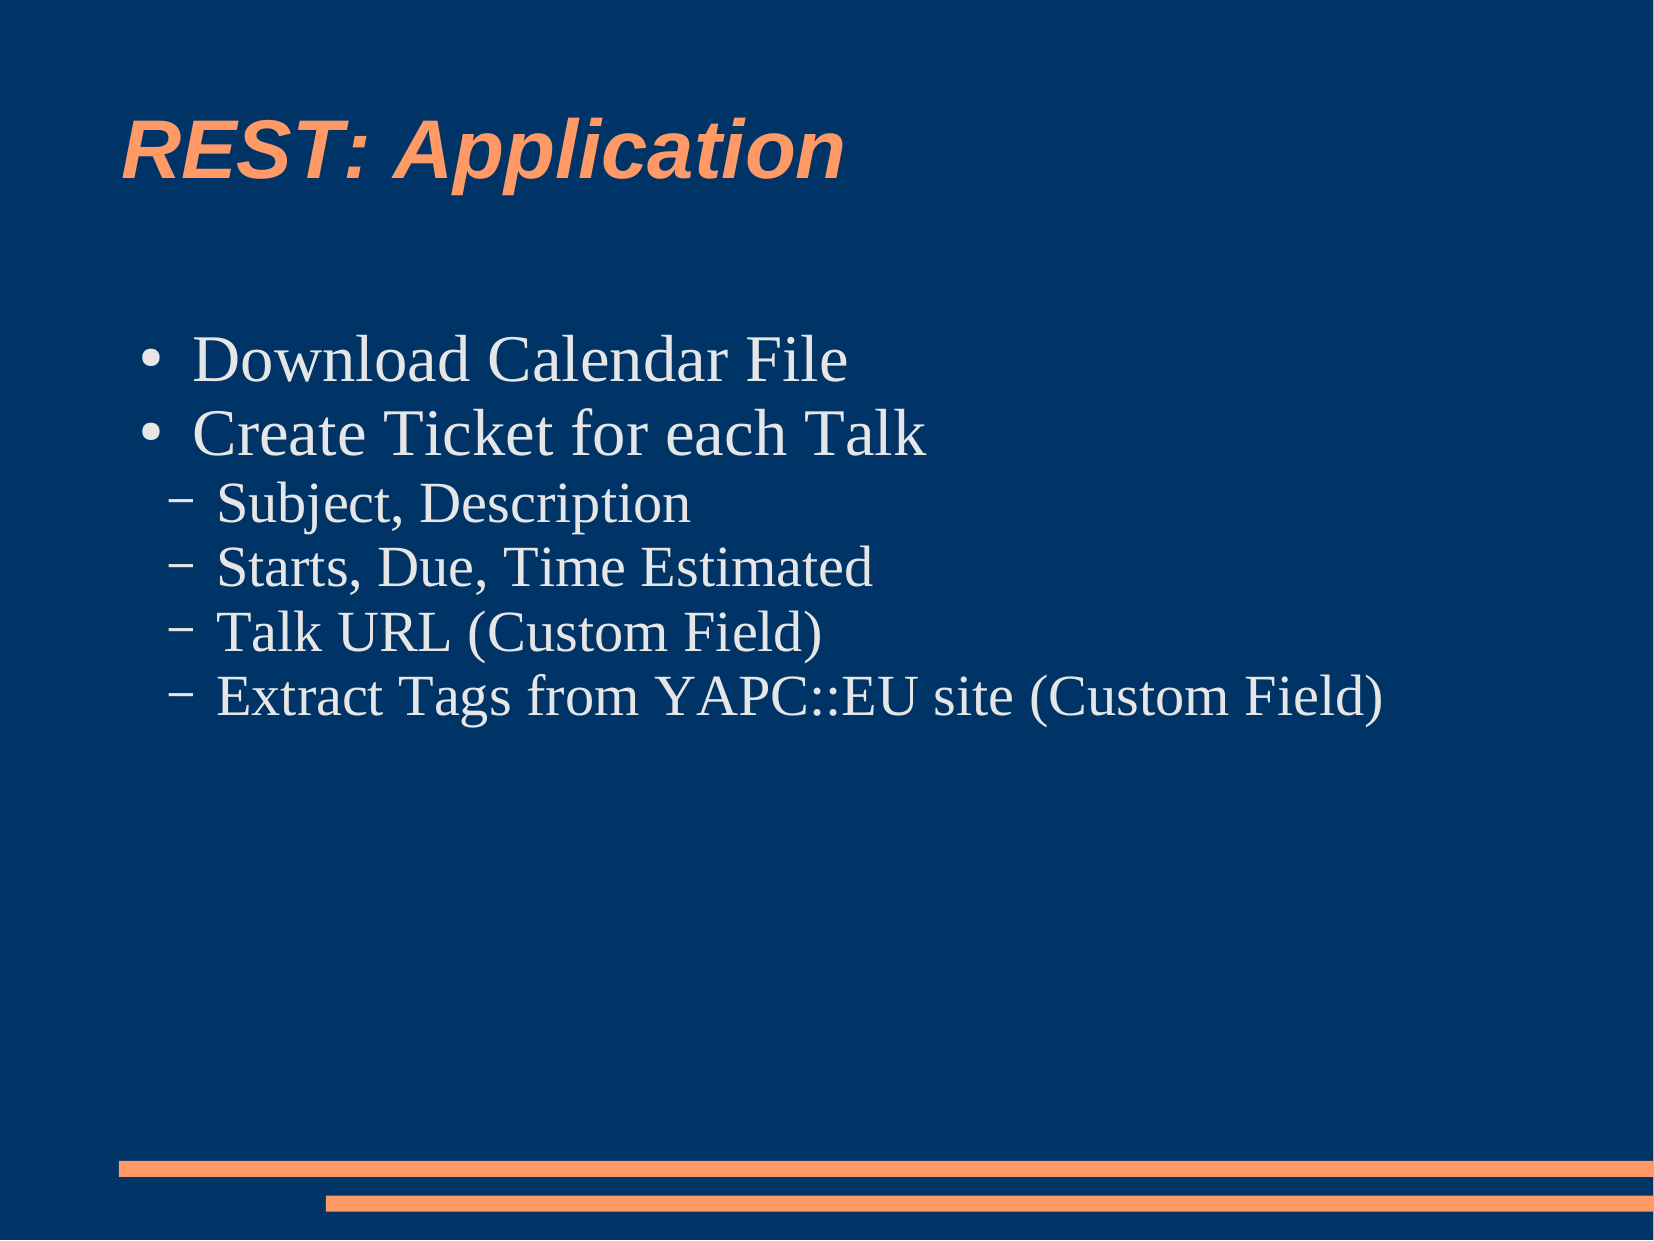

# REST: Application
Download Calendar File
Create Ticket for each Talk
Subject, Description
Starts, Due, Time Estimated
Talk URL (Custom Field)
Extract Tags from YAPC::EU site (Custom Field)